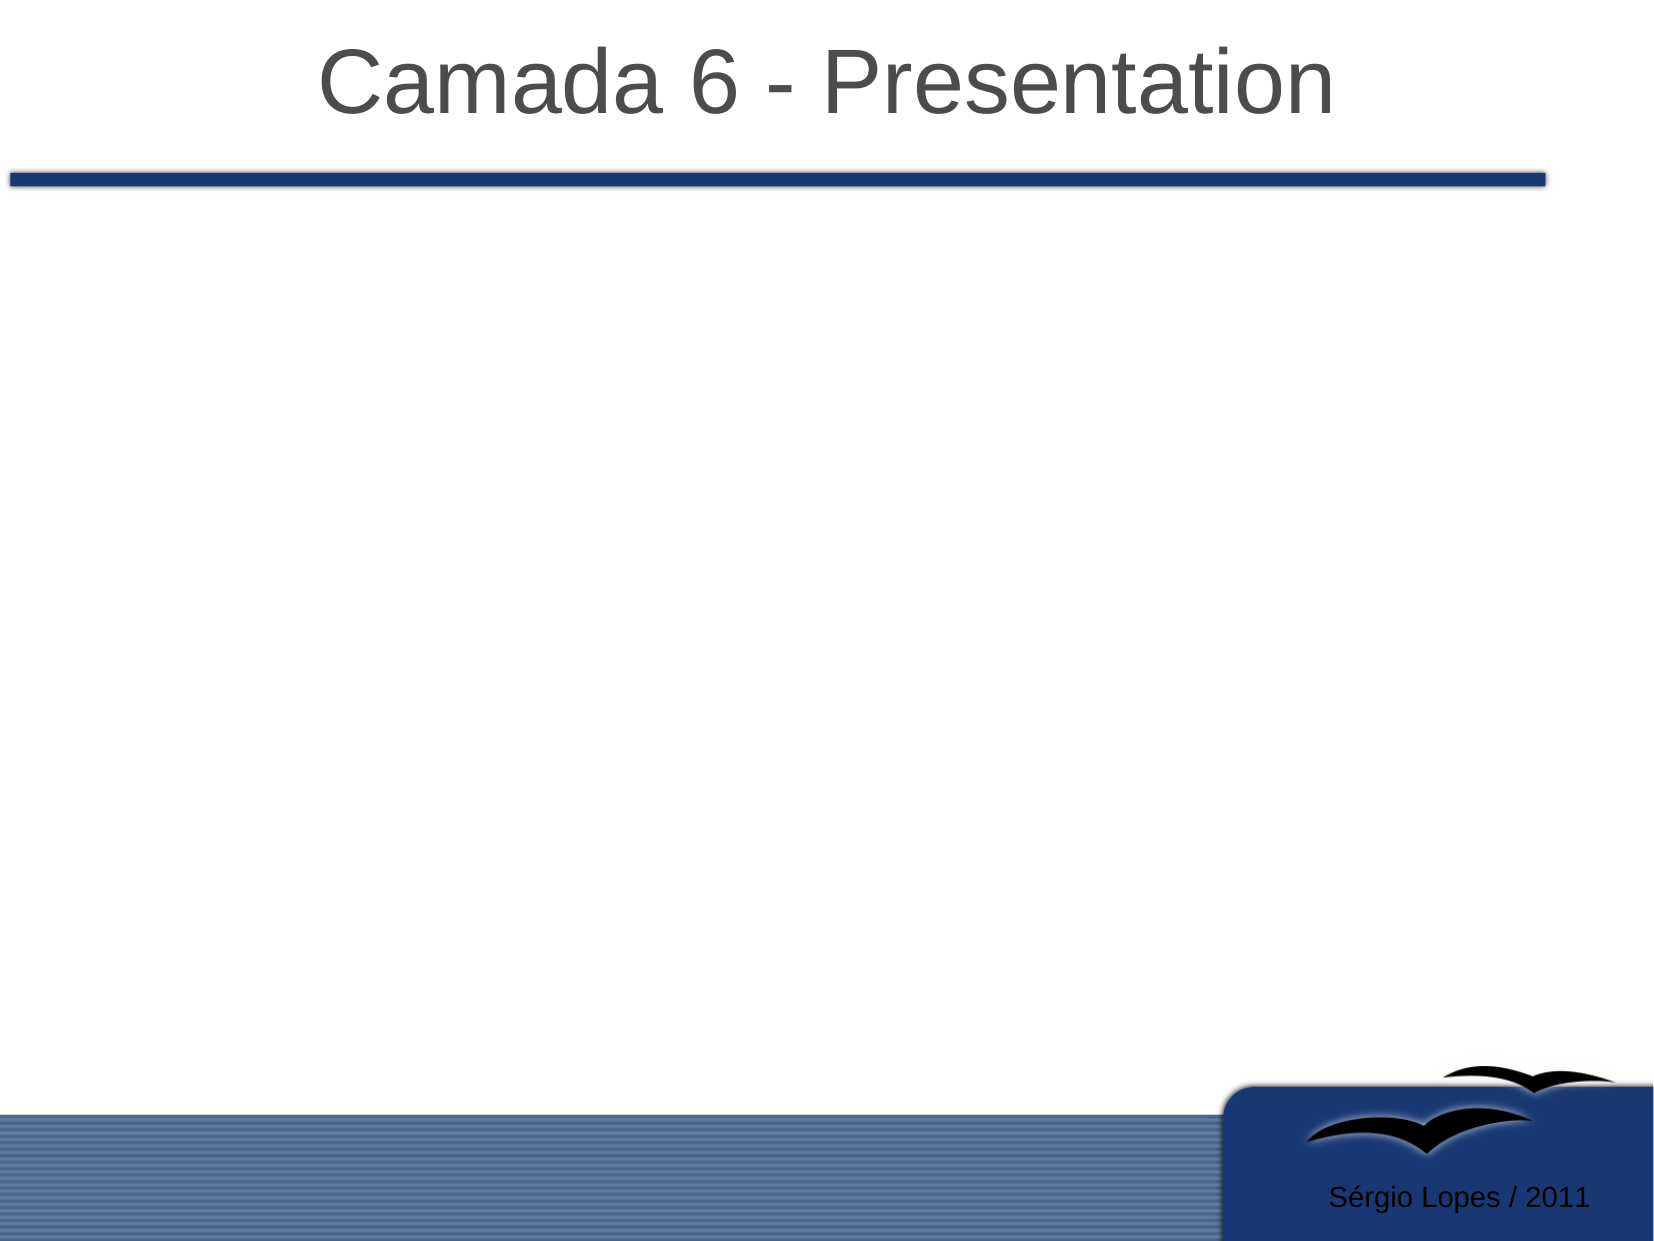

# Camada 6 - Presentation
Sérgio Lopes / 2011